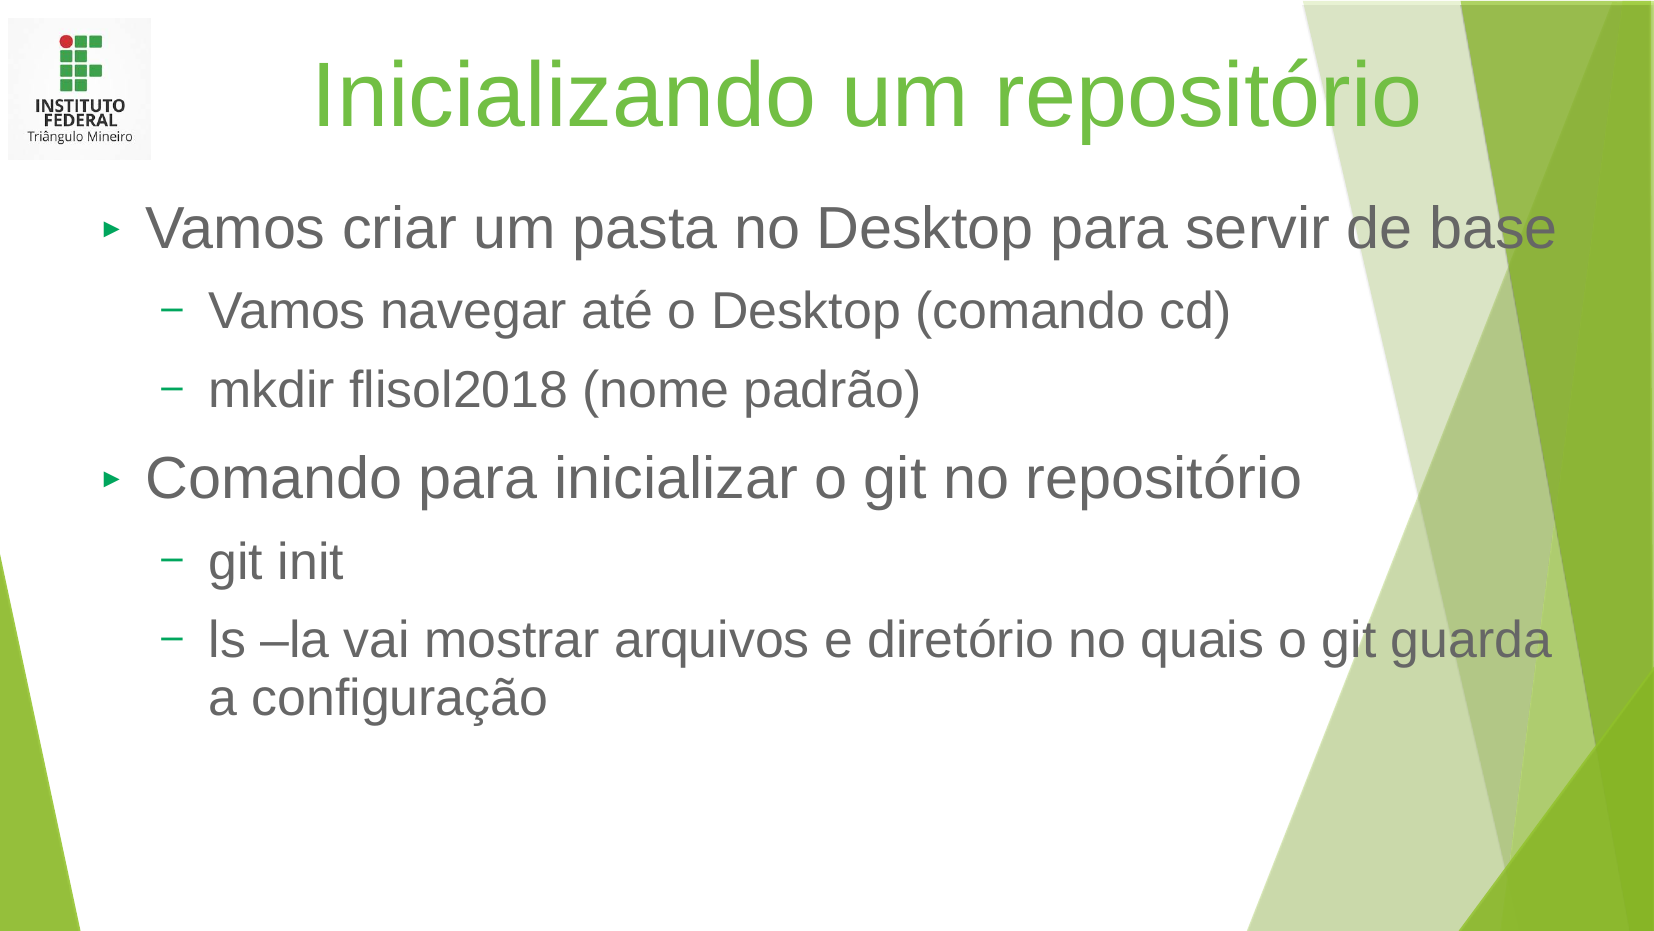

# Inicializando um repositório
Vamos criar um pasta no Desktop para servir de base
Vamos navegar até o Desktop (comando cd)
mkdir flisol2018 (nome padrão)
Comando para inicializar o git no repositório
git init
ls –la vai mostrar arquivos e diretório no quais o git guarda a configuração